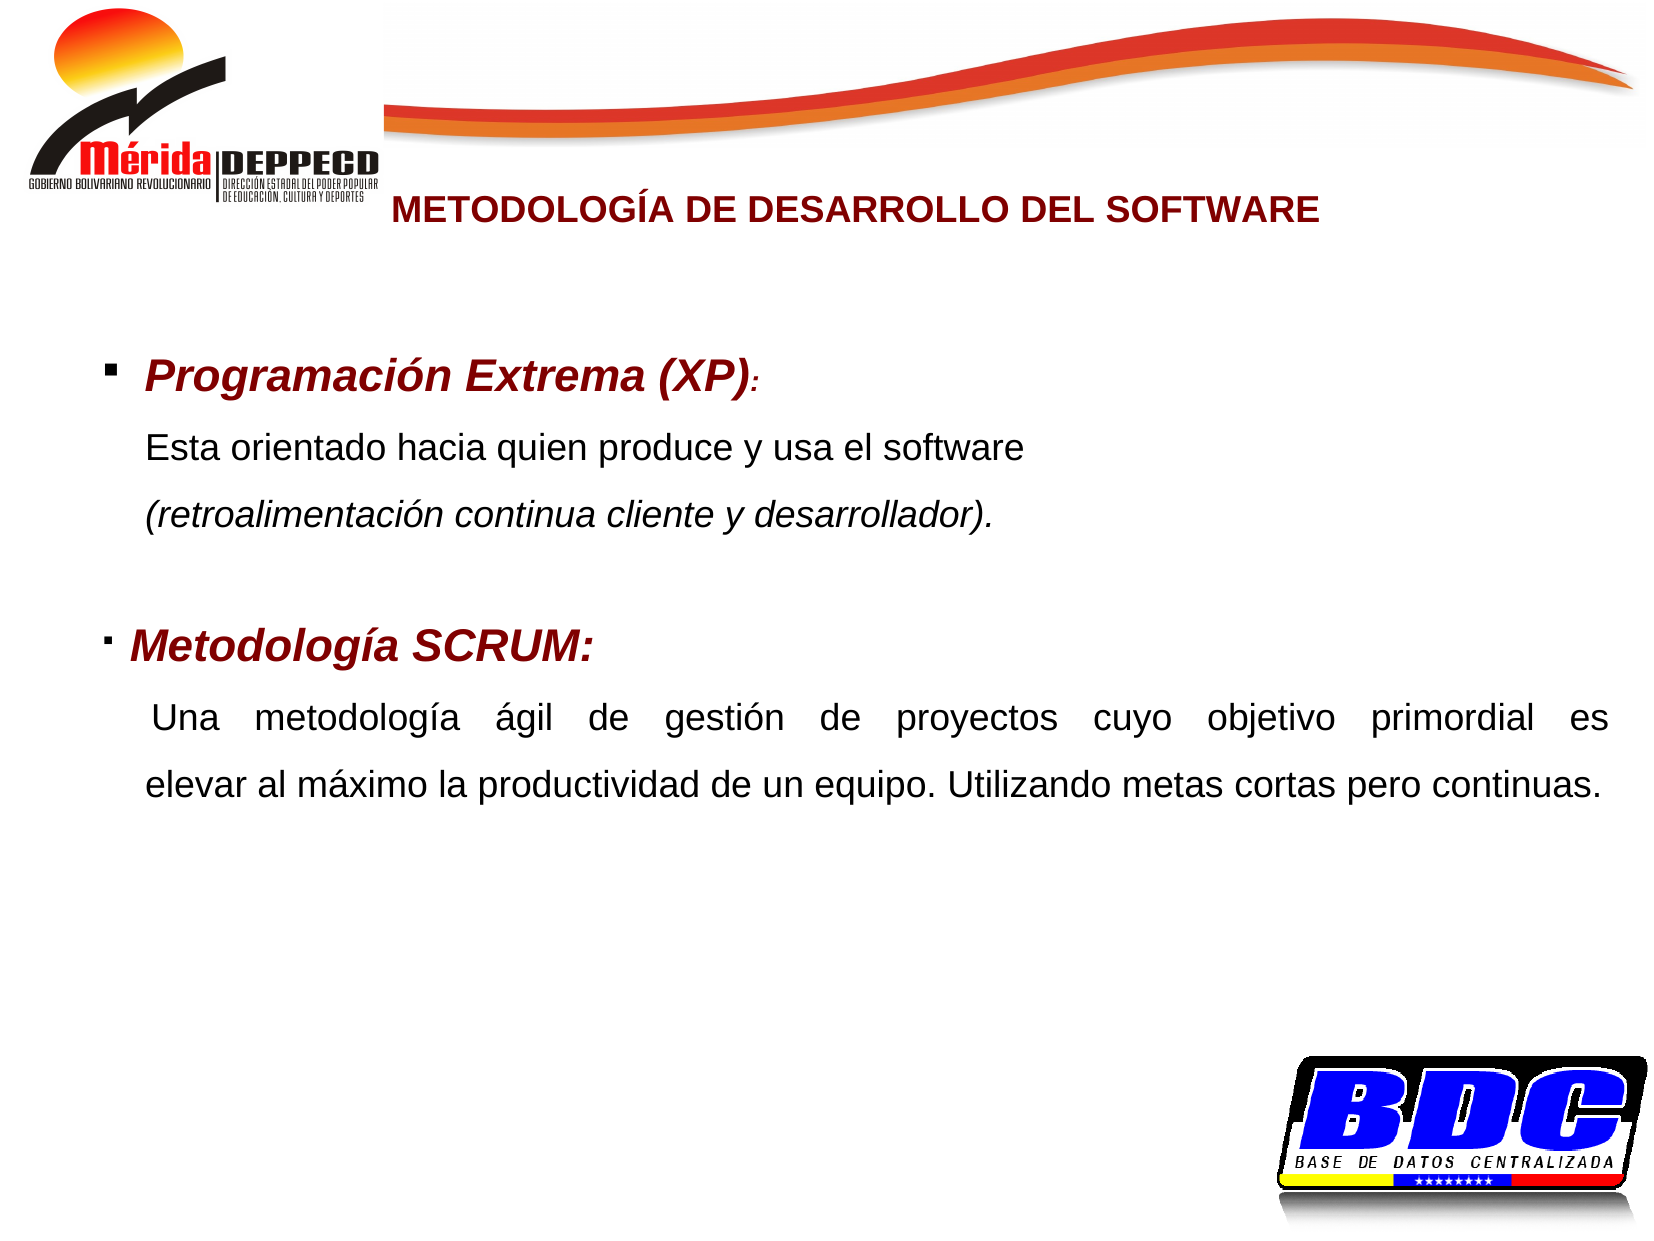

METODOLOGÍA DE DESARROLLO DEL SOFTWARE
 Programación Extrema (XP):
 Esta orientado hacia quien produce y usa el software
 (retroalimentación continua cliente y desarrollador).
 Metodología SCRUM:
 Una metodología ágil de gestión de proyectos cuyo objetivo primordial es
 elevar al máximo la productividad de un equipo. Utilizando metas cortas pero continuas.